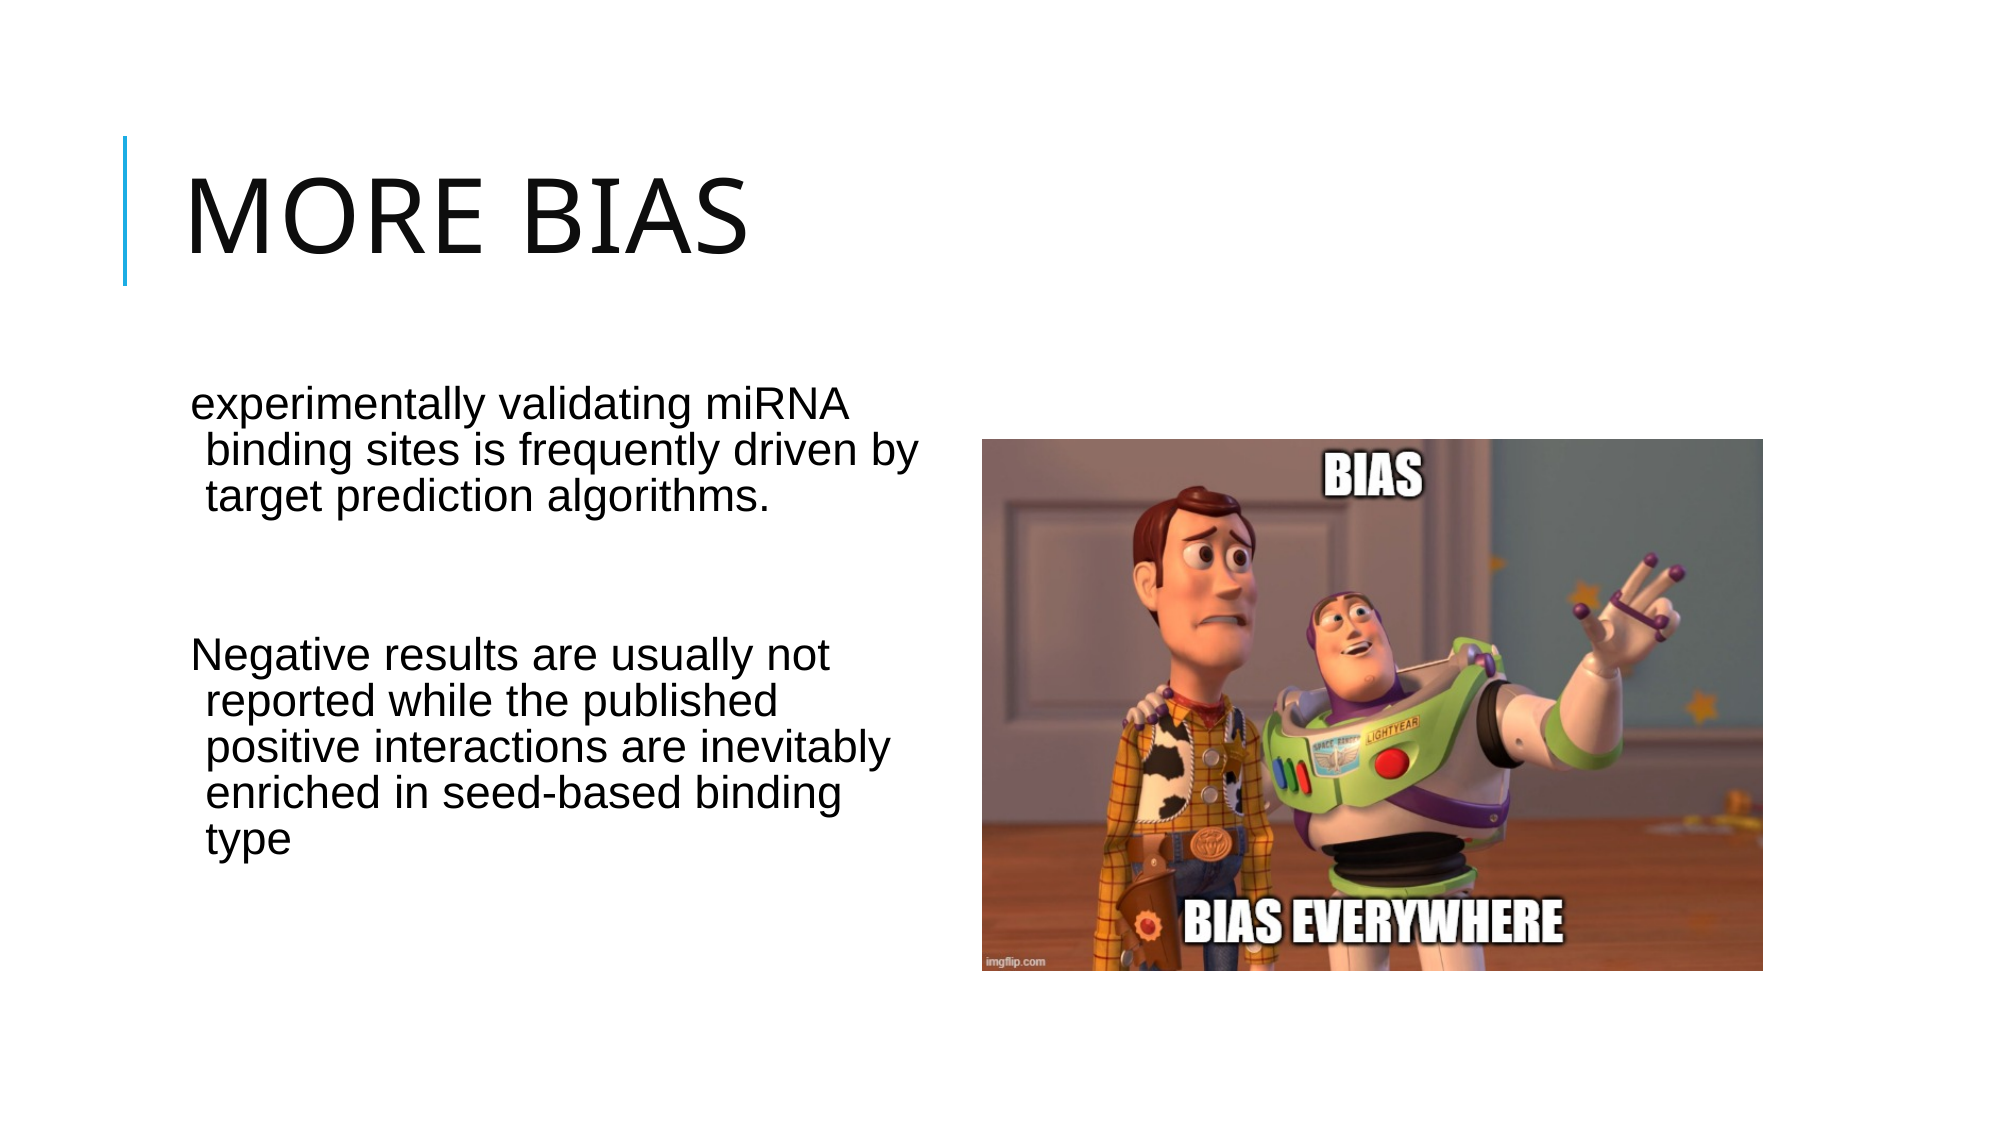

# More bias
experimentally validating miRNA binding sites is frequently driven by target prediction algorithms.
Negative results are usually not reported while the published positive interactions are inevitably enriched in seed-based binding type